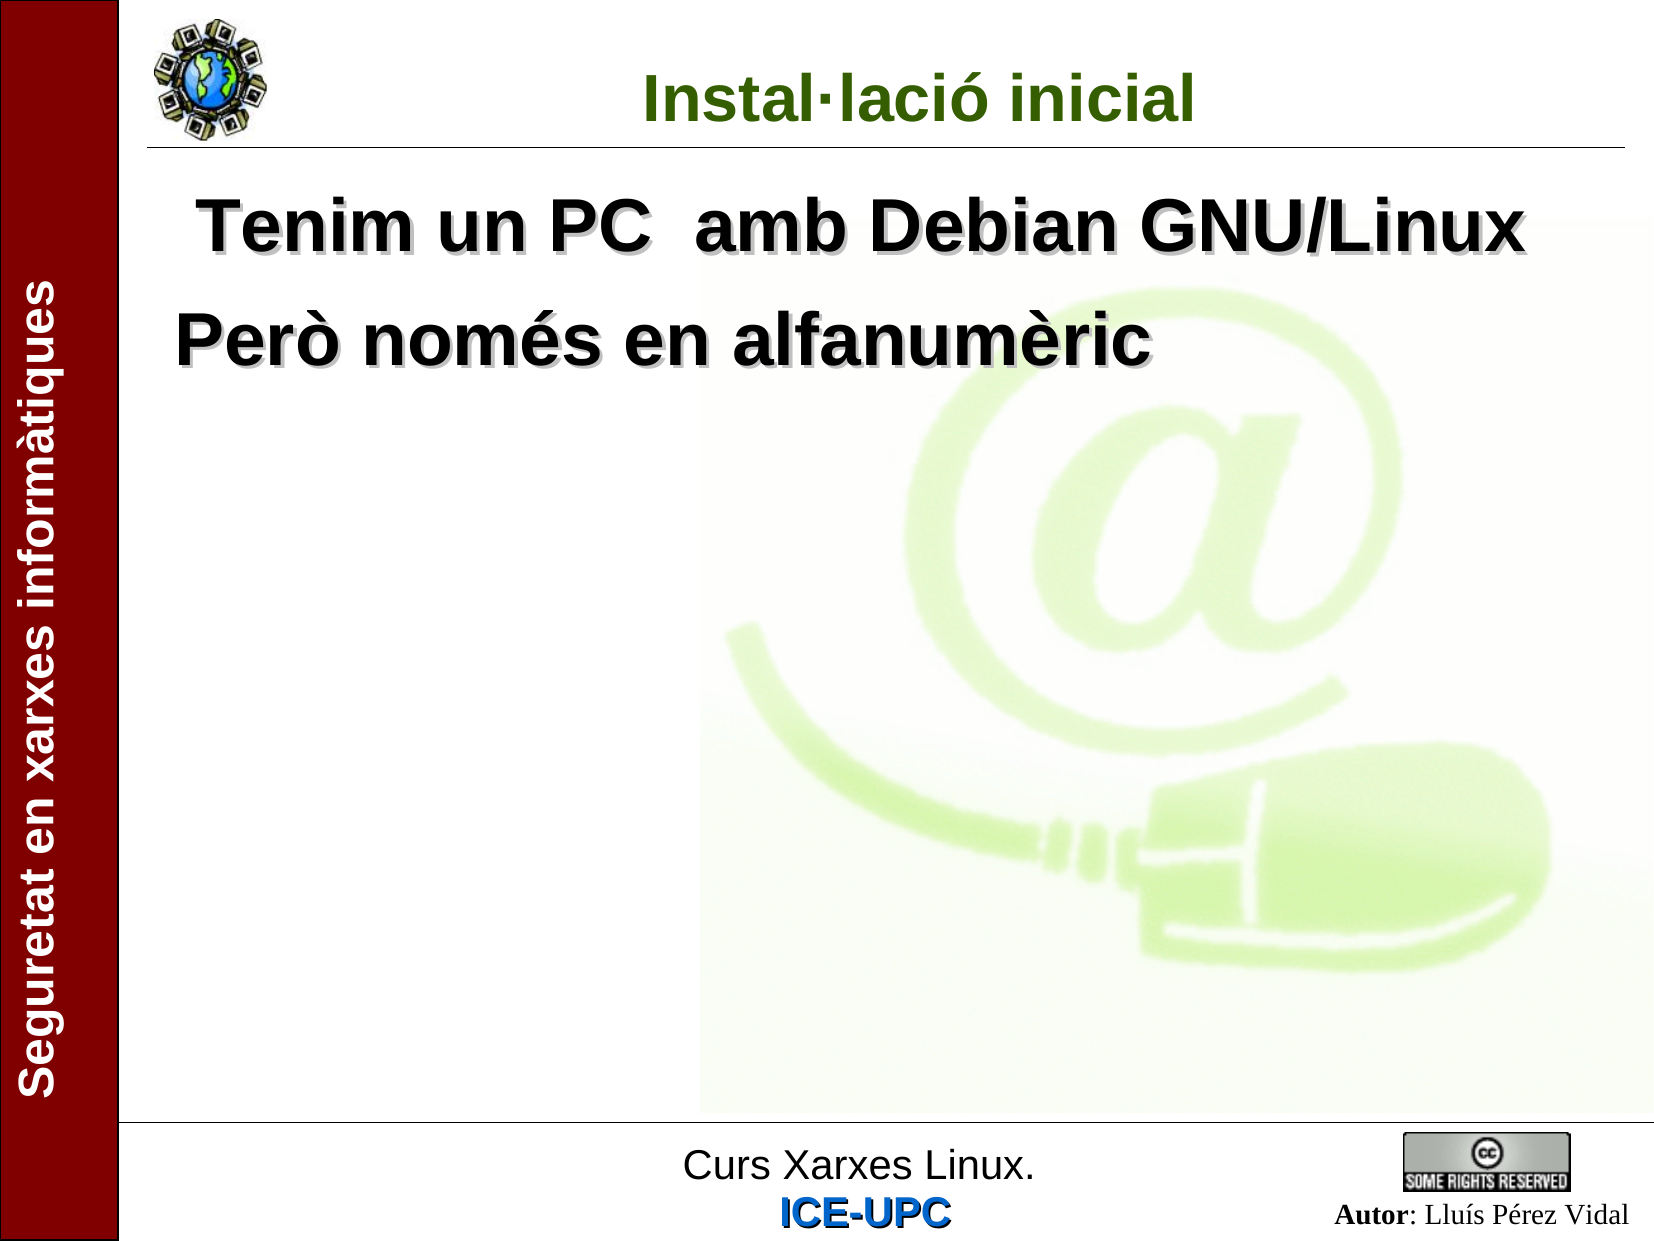

# Instal·lació inicial
 Tenim un PC amb Debian GNU/Linux
Però només en alfanumèric